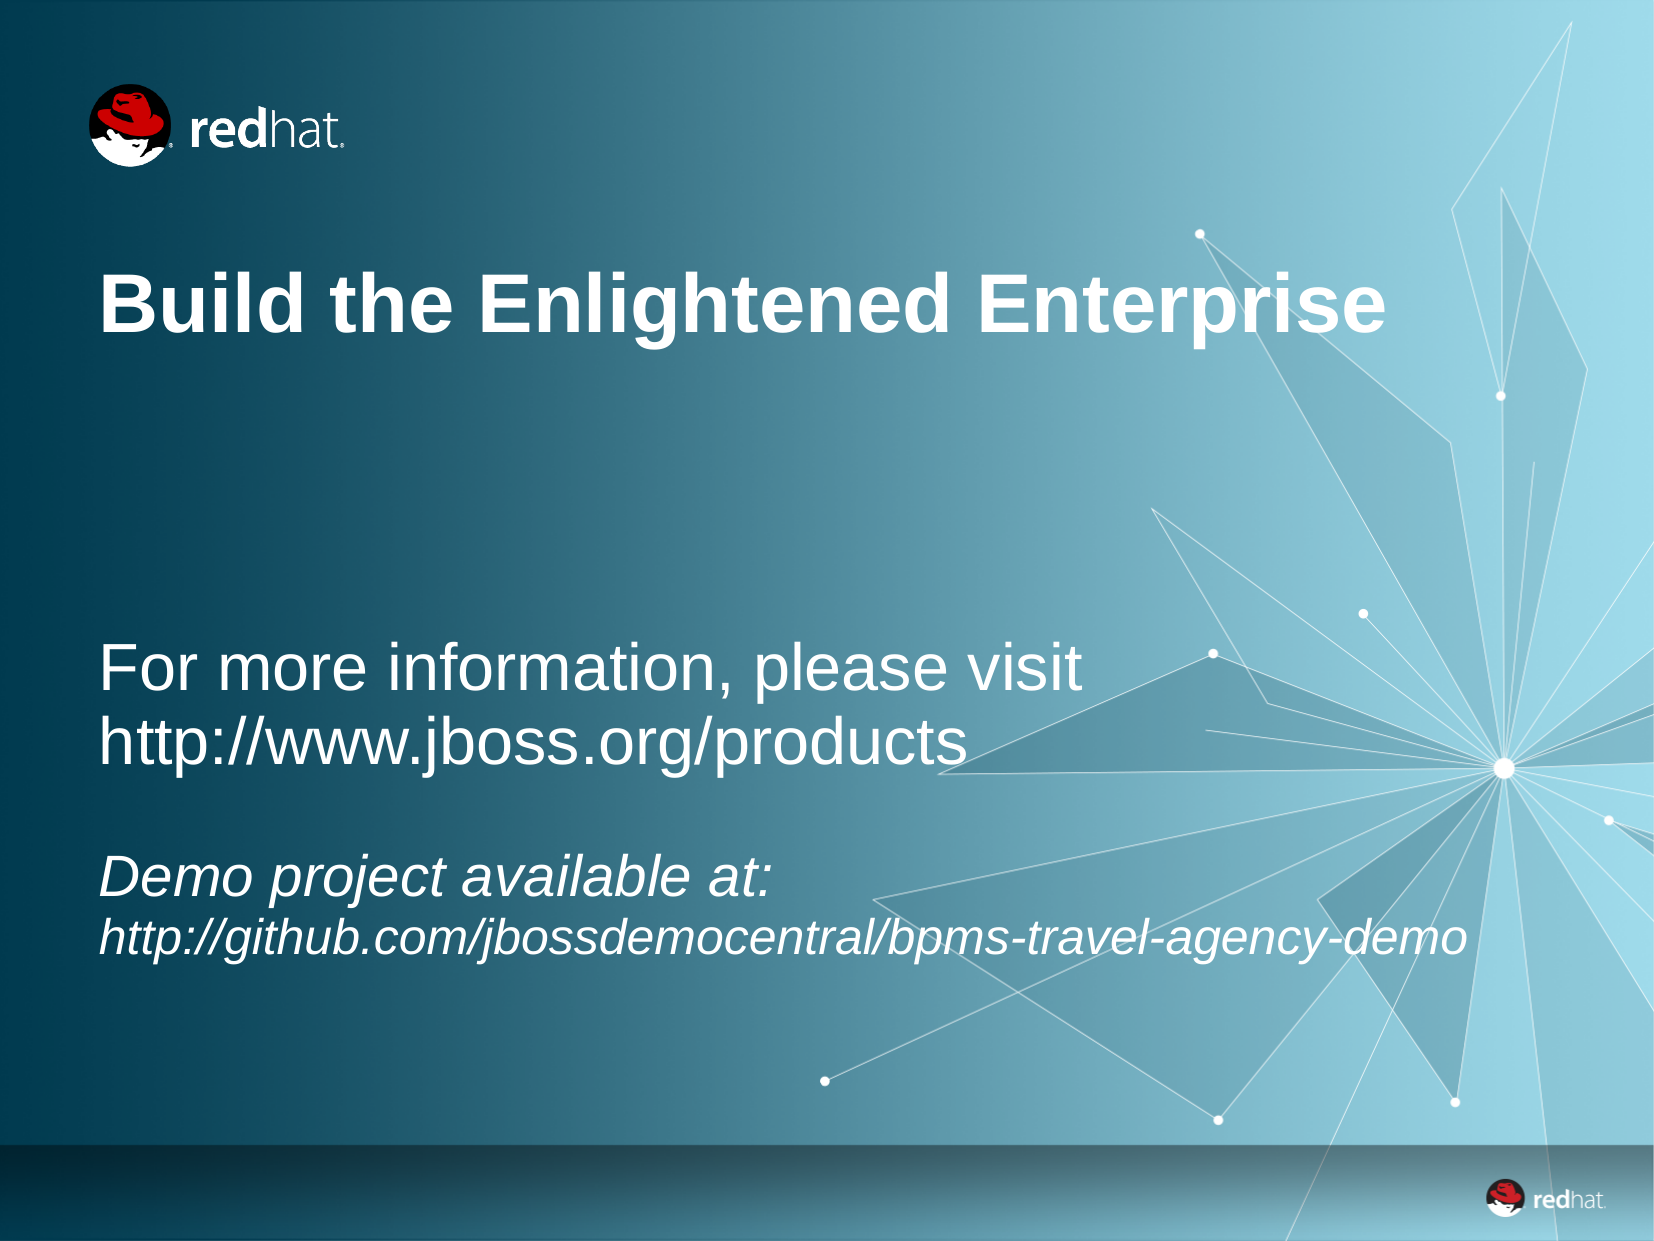

Build the Enlightened Enterprise
For more information, please visit
http://www.jboss.org/products
Demo project available at:
http://github.com/jbossdemocentral/bpms-travel-agency-demo